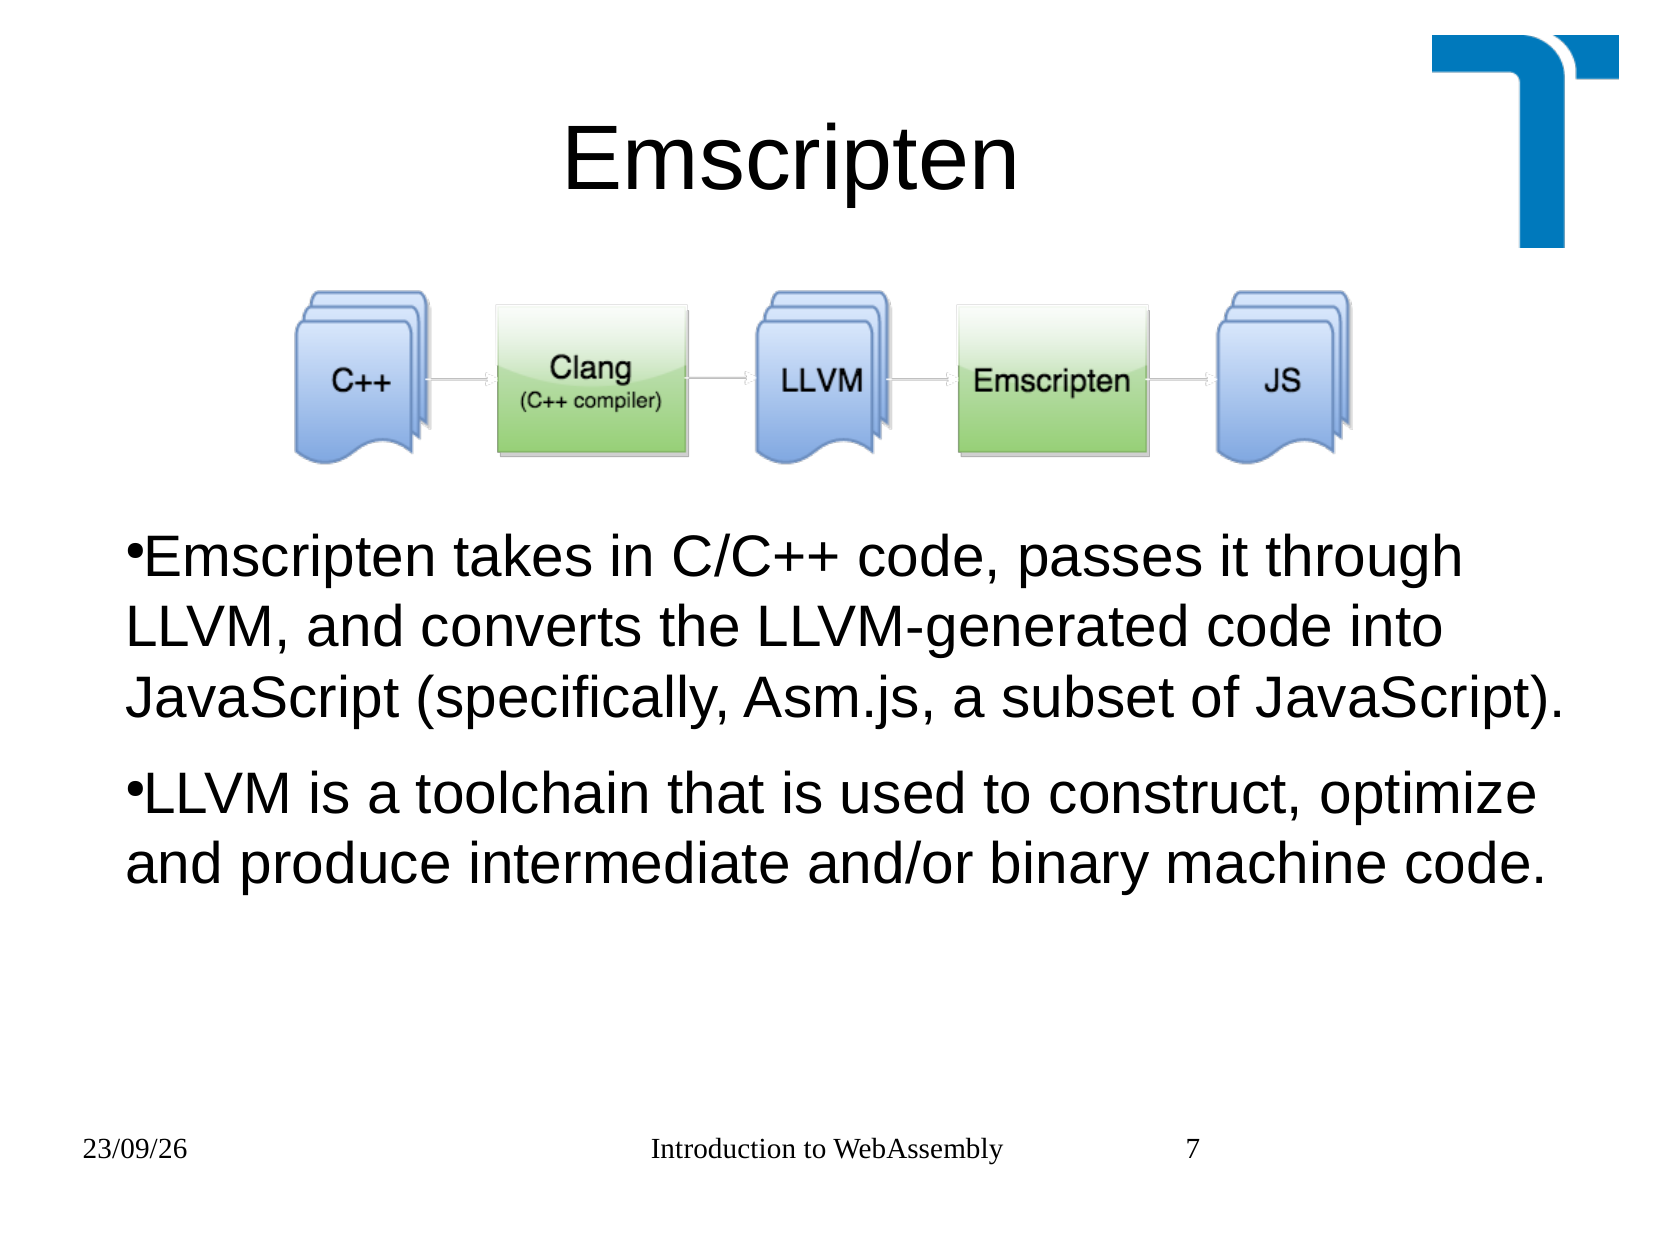

# Emscripten
Emscripten takes in C/C++ code, passes it through LLVM, and converts the LLVM-generated code into JavaScript (specifically, Asm.js, a subset of JavaScript).
LLVM is a toolchain that is used to construct, optimize and produce intermediate and/or binary machine code.
Introduction to WebAssembly
6